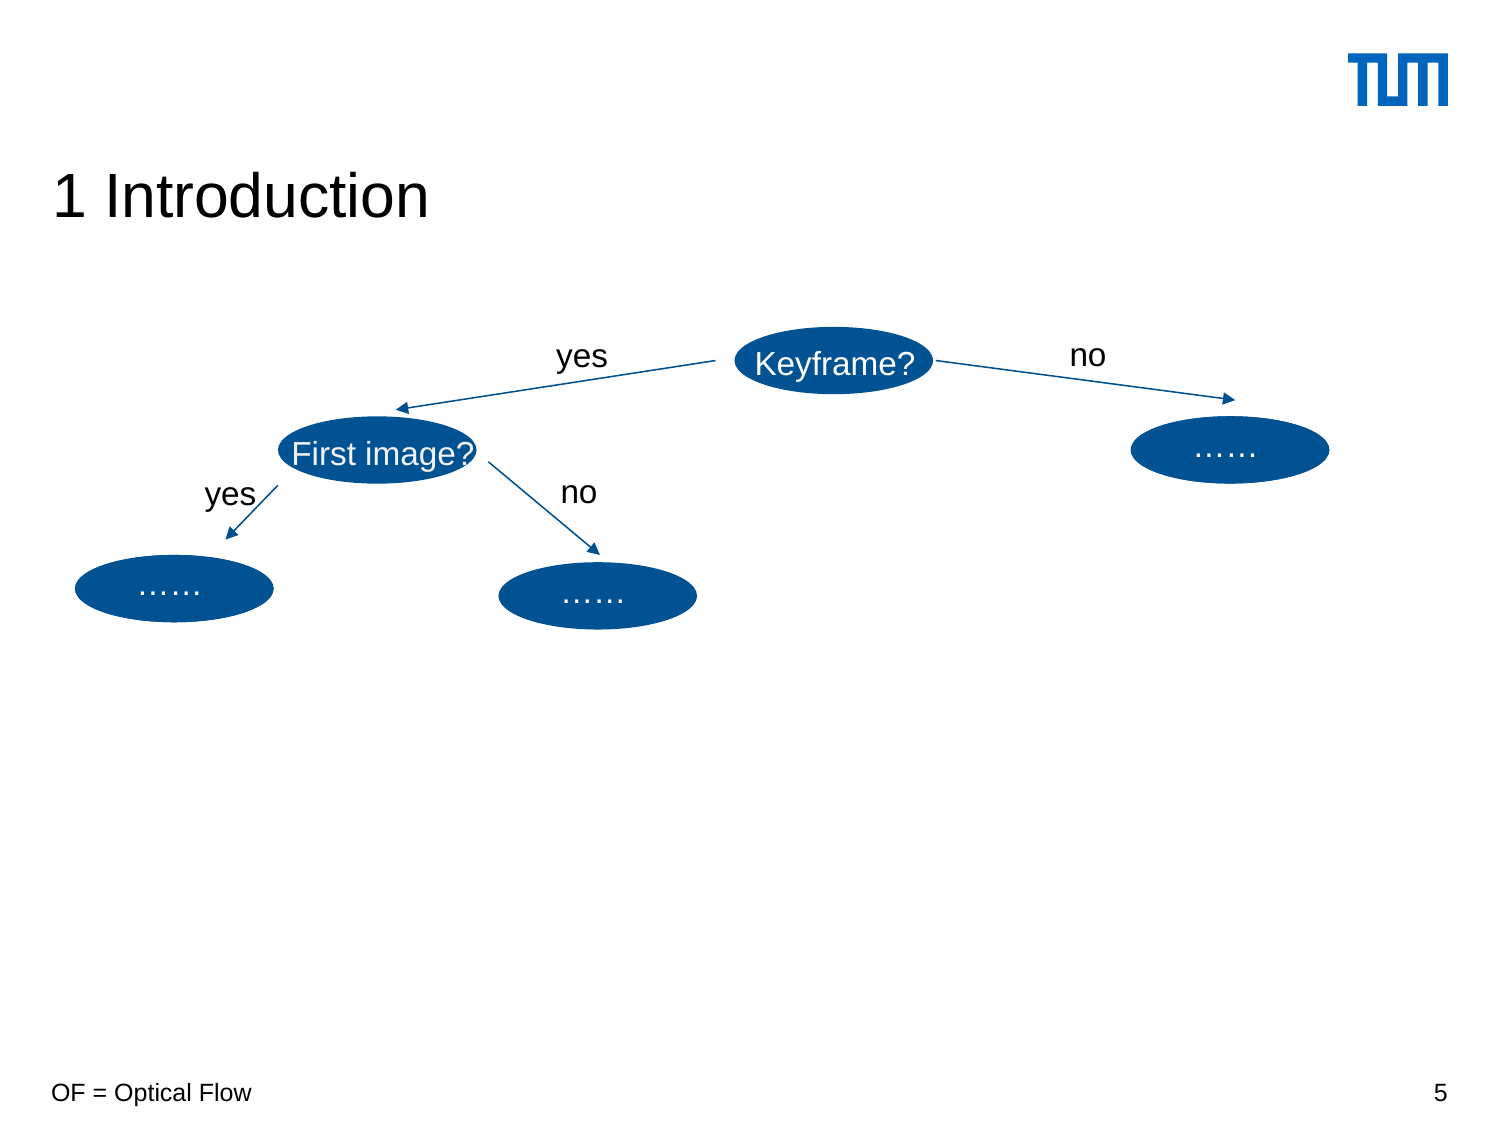

# 1 Introduction
no
yes
Keyframe?
……
……
First image?
no
yes
……
……
……
OF = Optical Flow